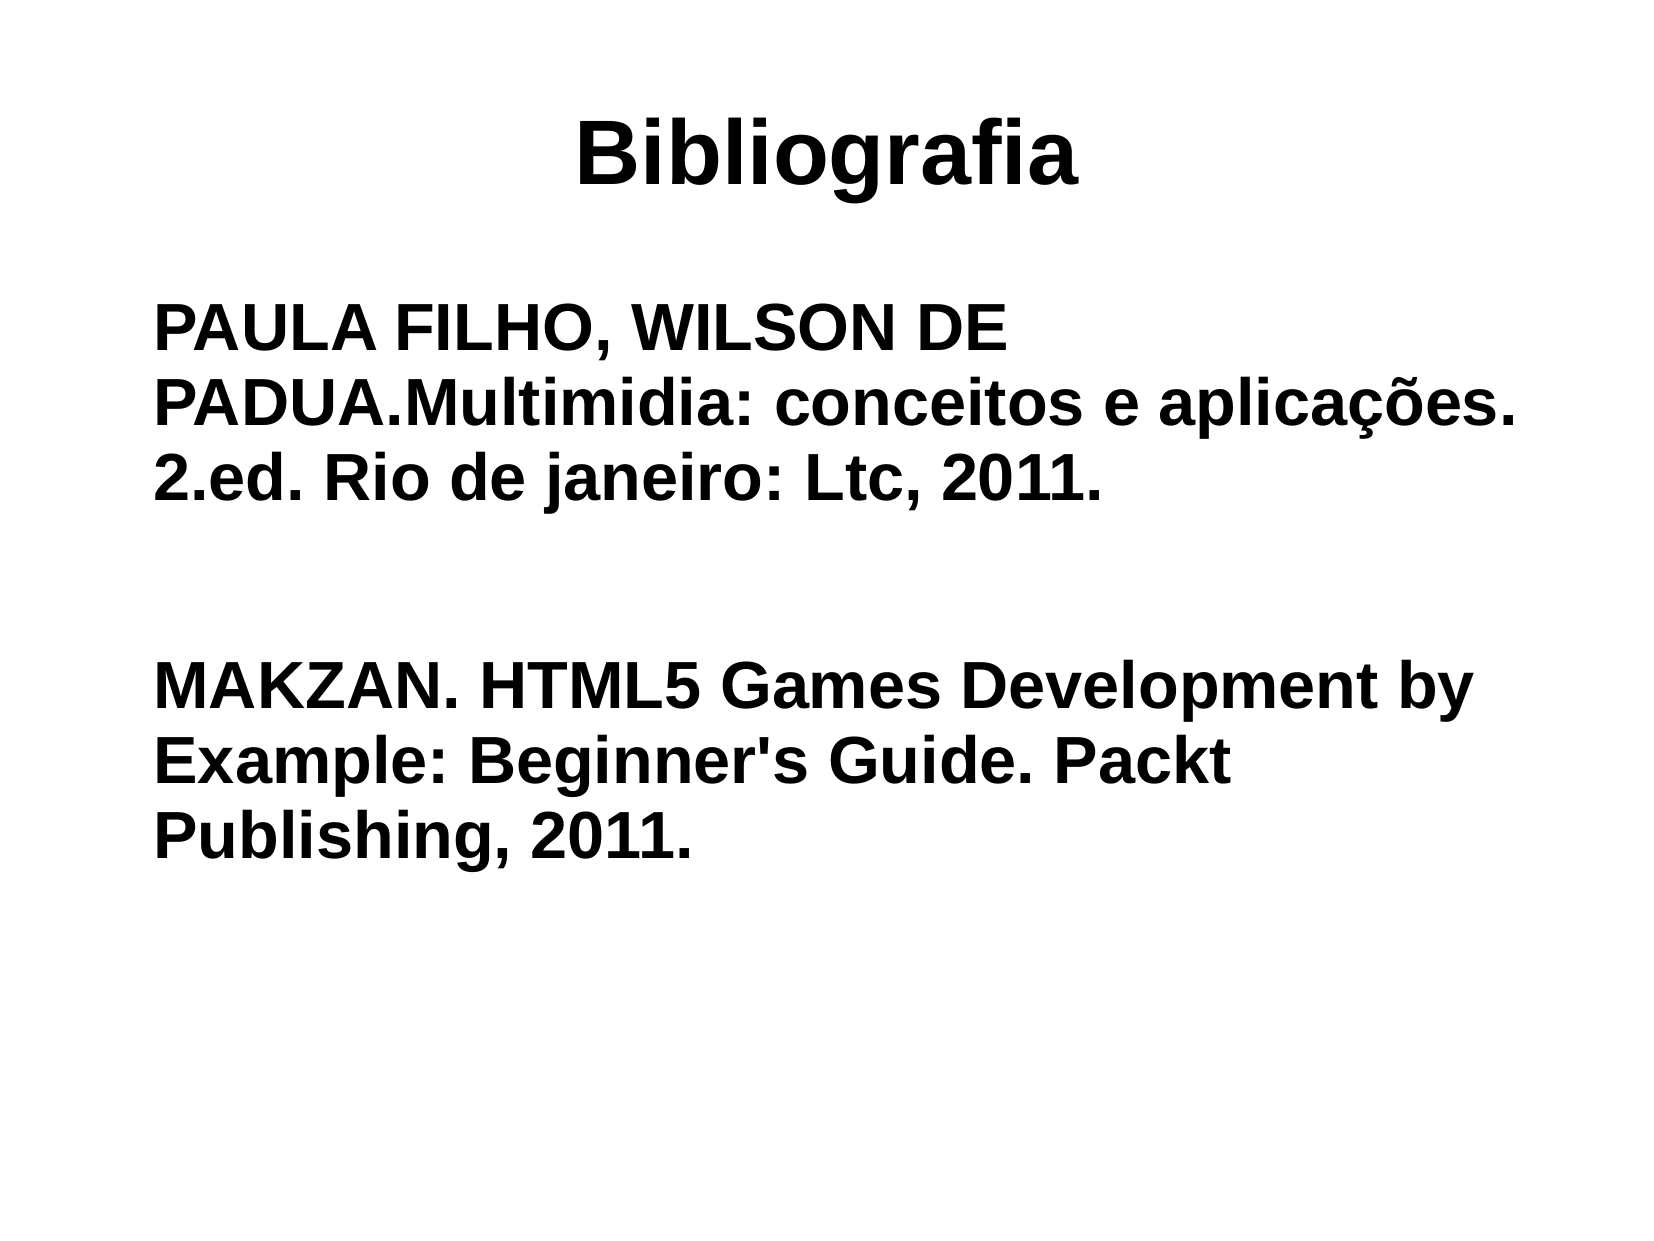

# Bibliografia
PAULA FILHO, WILSON DE PADUA.Multimidia: conceitos e aplicações. 2.ed. Rio de janeiro: Ltc, 2011.
MAKZAN. HTML5 Games Development by Example: Beginner's Guide. Packt Publishing, 2011.